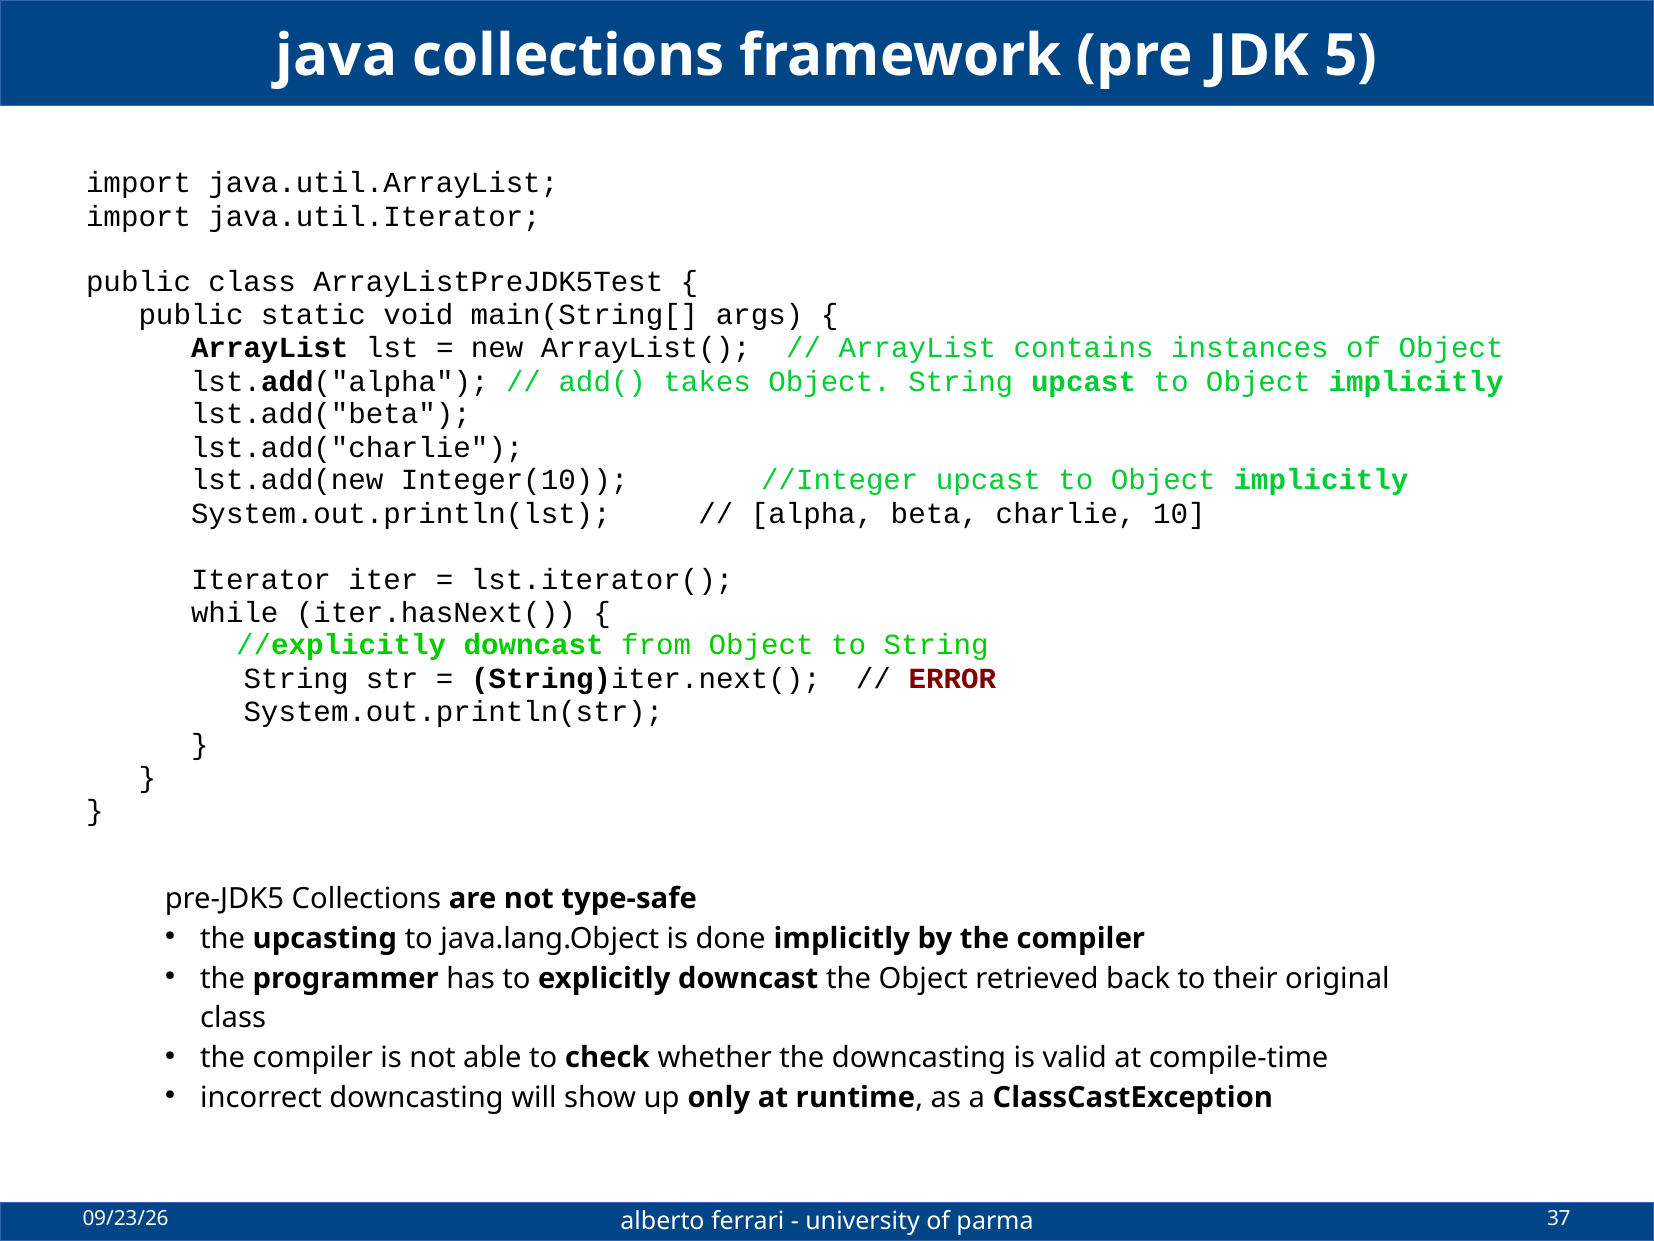

# java collections framework (pre JDK 5)
import java.util.ArrayList;
import java.util.Iterator;
public class ArrayListPreJDK5Test {
 public static void main(String[] args) {
 ArrayList lst = new ArrayList(); // ArrayList contains instances of Object
 lst.add("alpha"); // add() takes Object. String upcast to Object implicitly
 lst.add("beta");
 lst.add("charlie");
 lst.add(new Integer(10));		//Integer upcast to Object implicitly
 System.out.println(lst); // [alpha, beta, charlie, 10]
 Iterator iter = lst.iterator();
 while (iter.hasNext()) {
		//explicitly downcast from Object to String
 String str = (String)iter.next(); // ERROR
 System.out.println(str);
 }
 }
}
pre-JDK5 Collections are not type-safe
the upcasting to java.lang.Object is done implicitly by the compiler
the programmer has to explicitly downcast the Object retrieved back to their original class
the compiler is not able to check whether the downcasting is valid at compile-time
incorrect downcasting will show up only at runtime, as a ClassCastException
alberto ferrari - university of parma
37